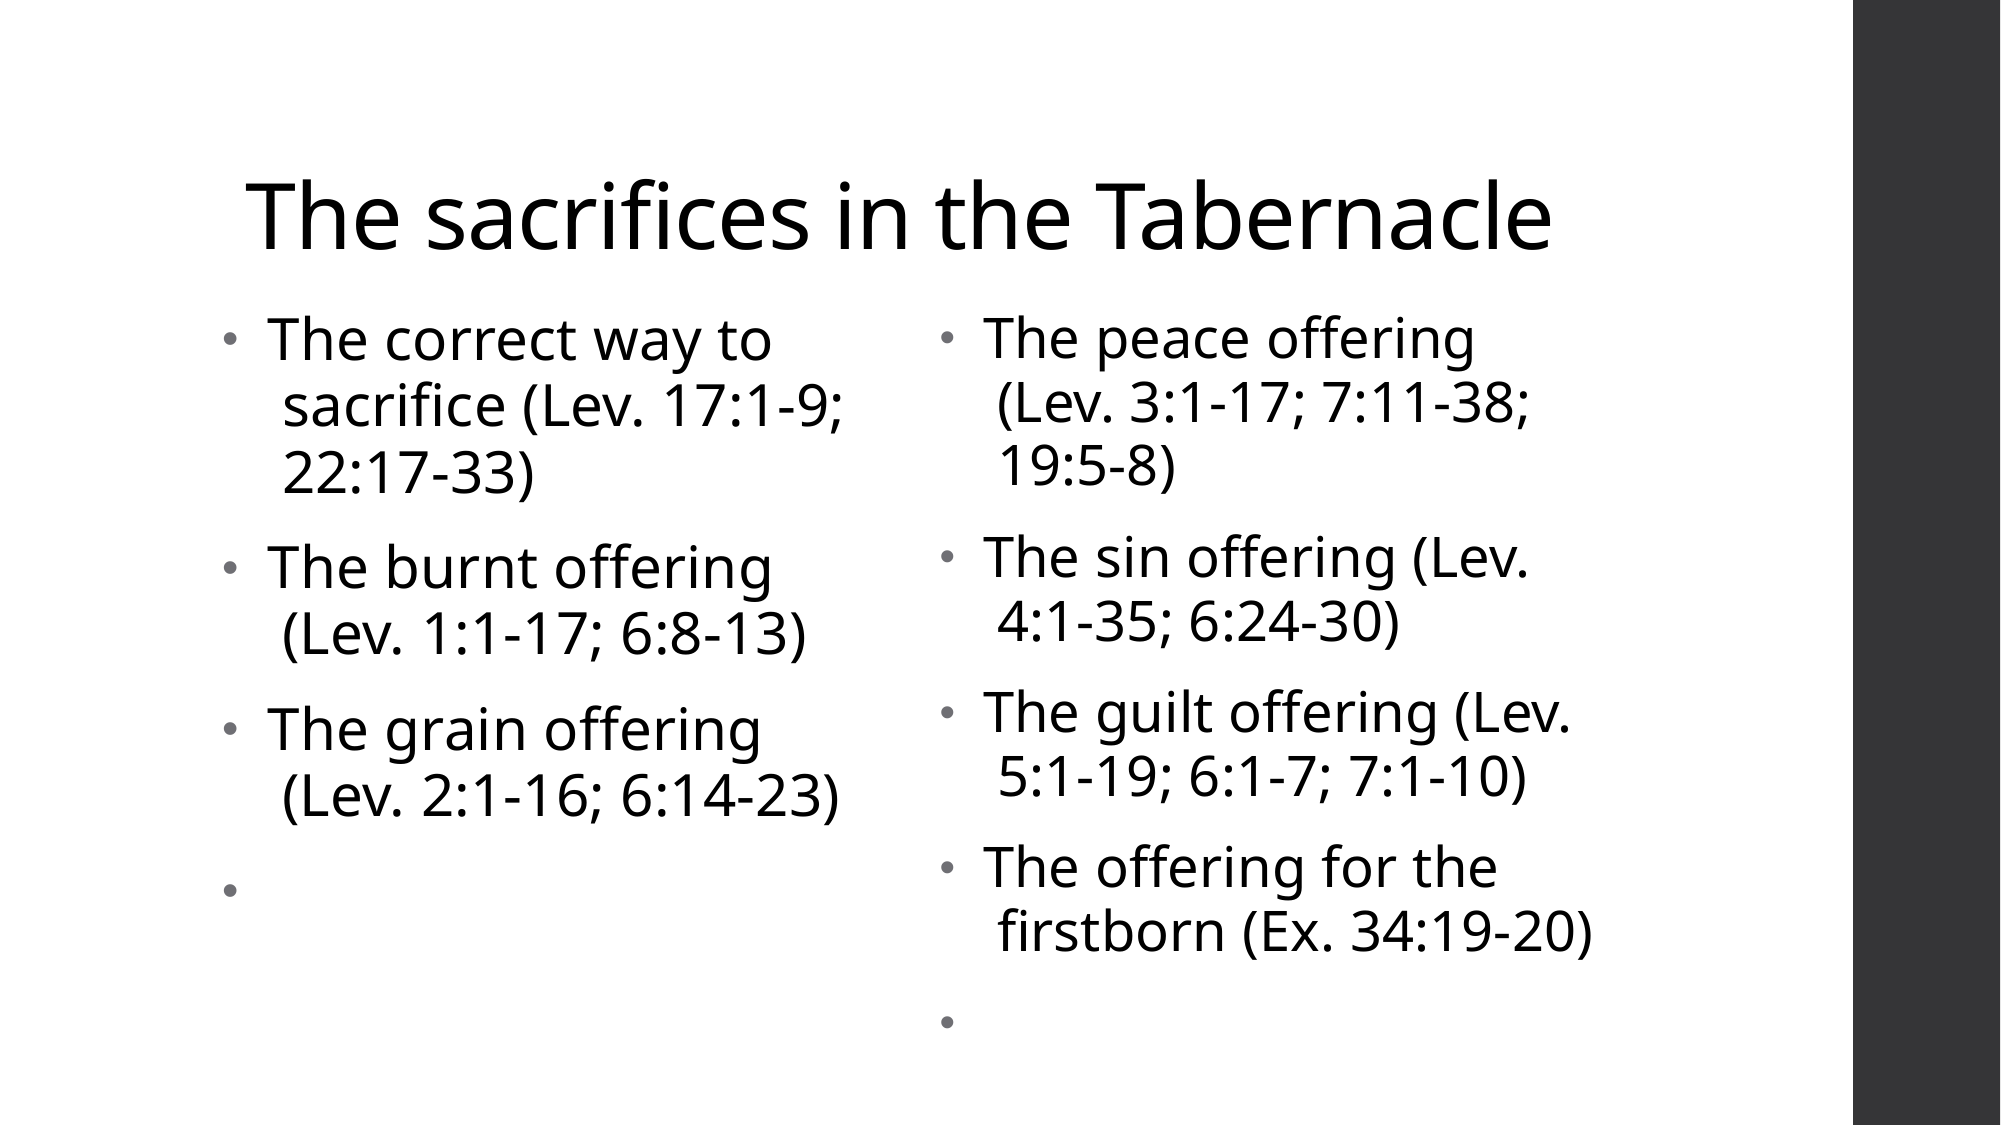

# The sacrifices in the Tabernacle
 The correct way to sacrifice (Lev. 17:1-9; 22:17-33)
 The burnt offering (Lev. 1:1-17; 6:8-13)
 The grain offering (Lev. 2:1-16; 6:14-23)
 The peace offering (Lev. 3:1-17; 7:11-38; 19:5-8)
 The sin offering (Lev. 4:1-35; 6:24-30)
 The guilt offering (Lev. 5:1-19; 6:1-7; 7:1-10)
 The offering for the firstborn (Ex. 34:19-20)